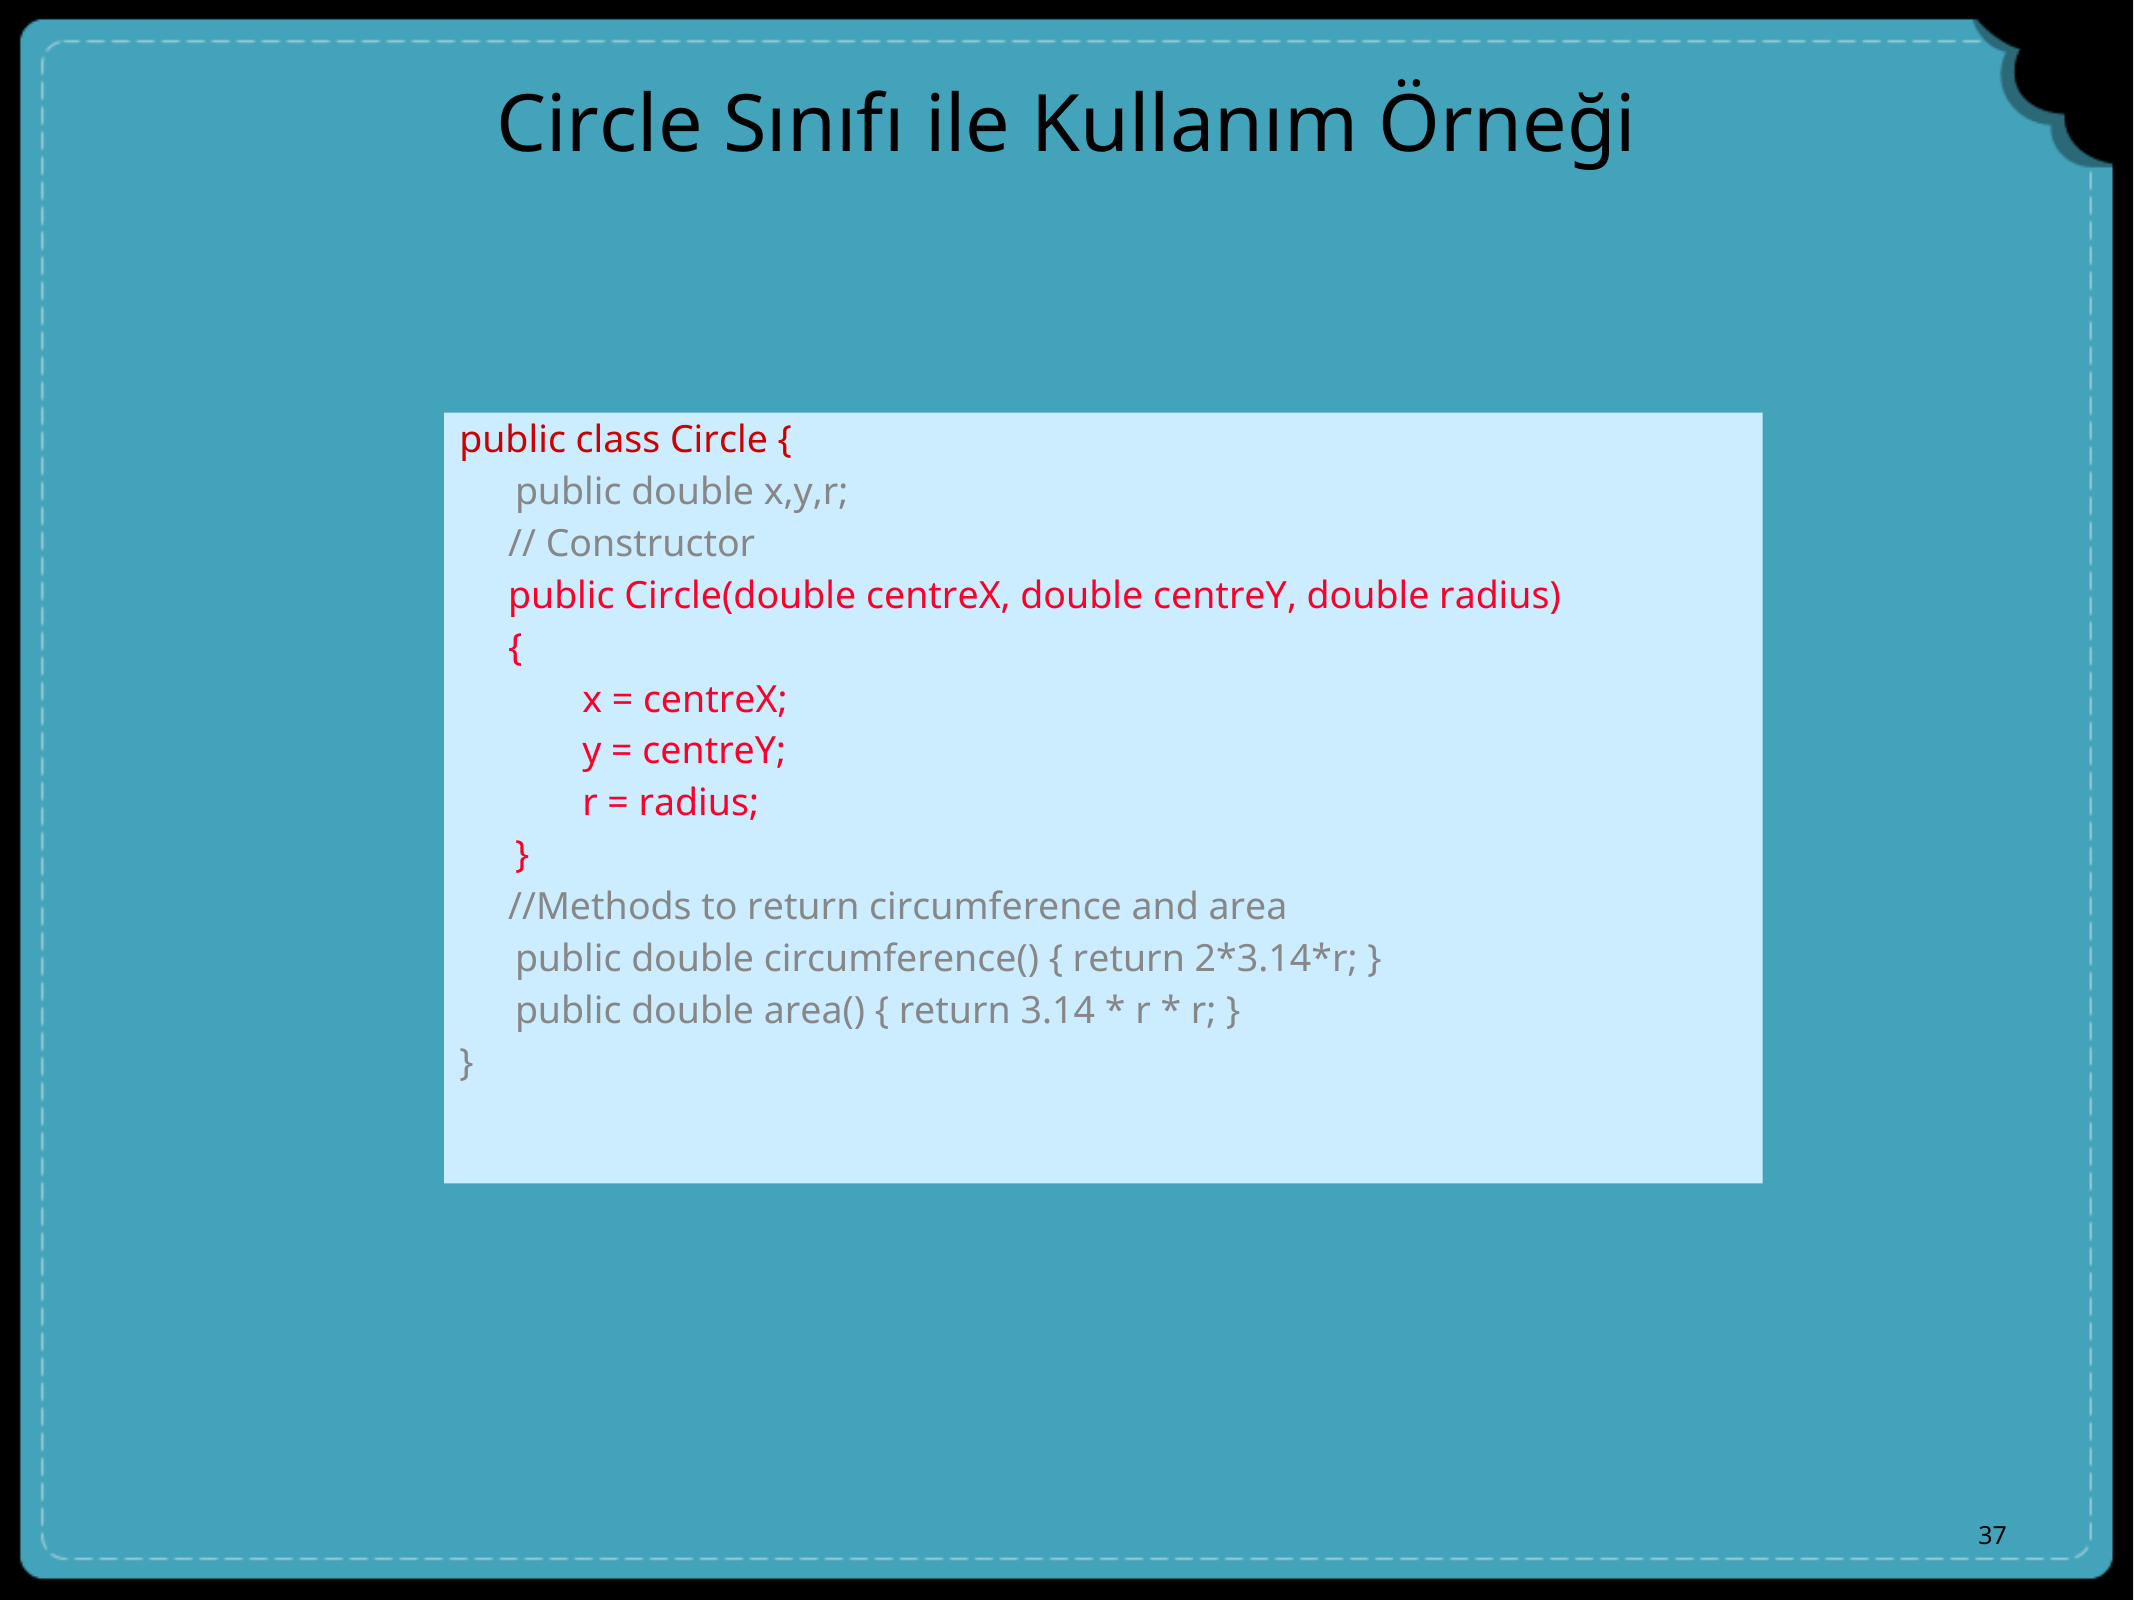

# Circle Sınıfı ile Kullanım Örneği
public class Circle {
	public double x,y,r;
 // Constructor
 public Circle(double centreX, double centreY, double radius)
 {
		 x = centreX;
		 y = centreY;
		 r = radius;
	}
 //Methods to return circumference and area
	public double circumference() { return 2*3.14*r; }
	public double area() { return 3.14 * r * r; }
}
37